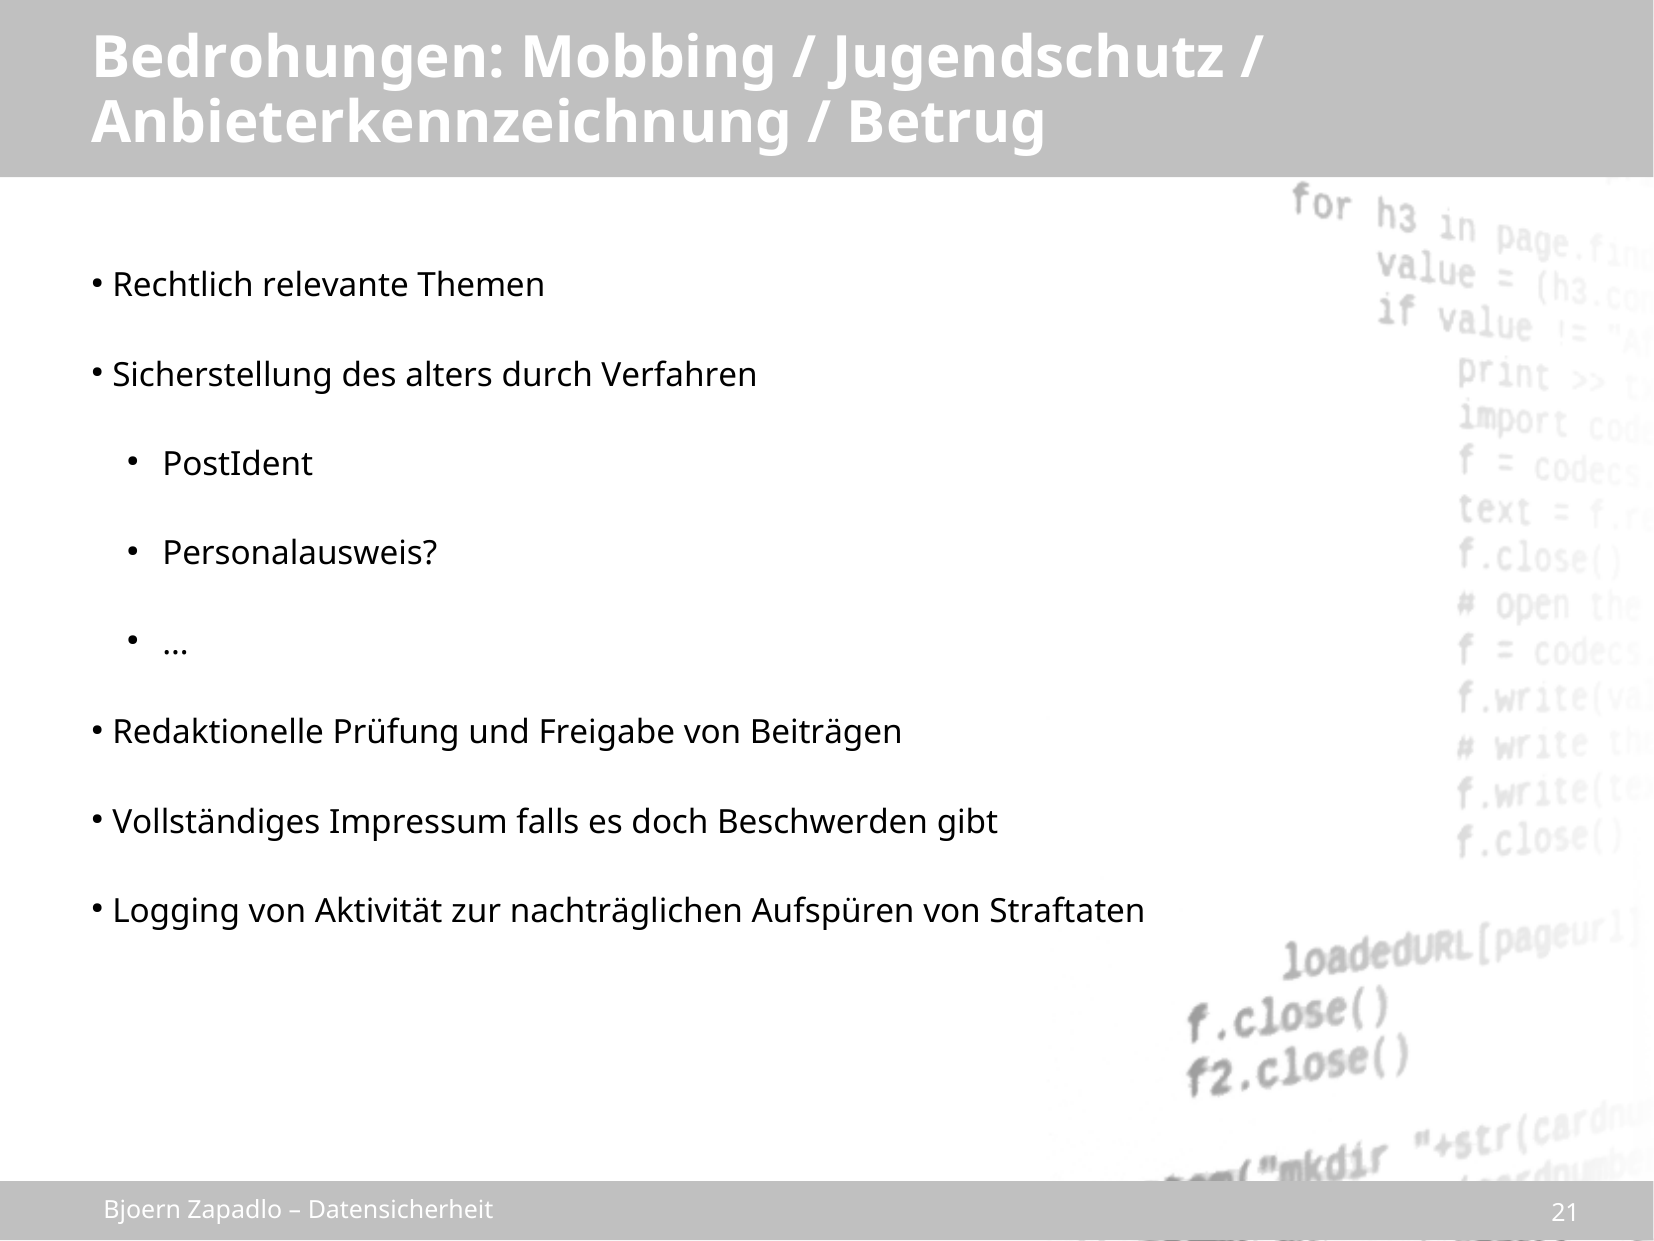

Bedrohungen: Mobbing / Jugendschutz / Anbieterkennzeichnung / Betrug
 Rechtlich relevante Themen
 Sicherstellung des alters durch Verfahren
PostIdent
Personalausweis?
…
 Redaktionelle Prüfung und Freigabe von Beiträgen
 Vollständiges Impressum falls es doch Beschwerden gibt
 Logging von Aktivität zur nachträglichen Aufspüren von Straftaten